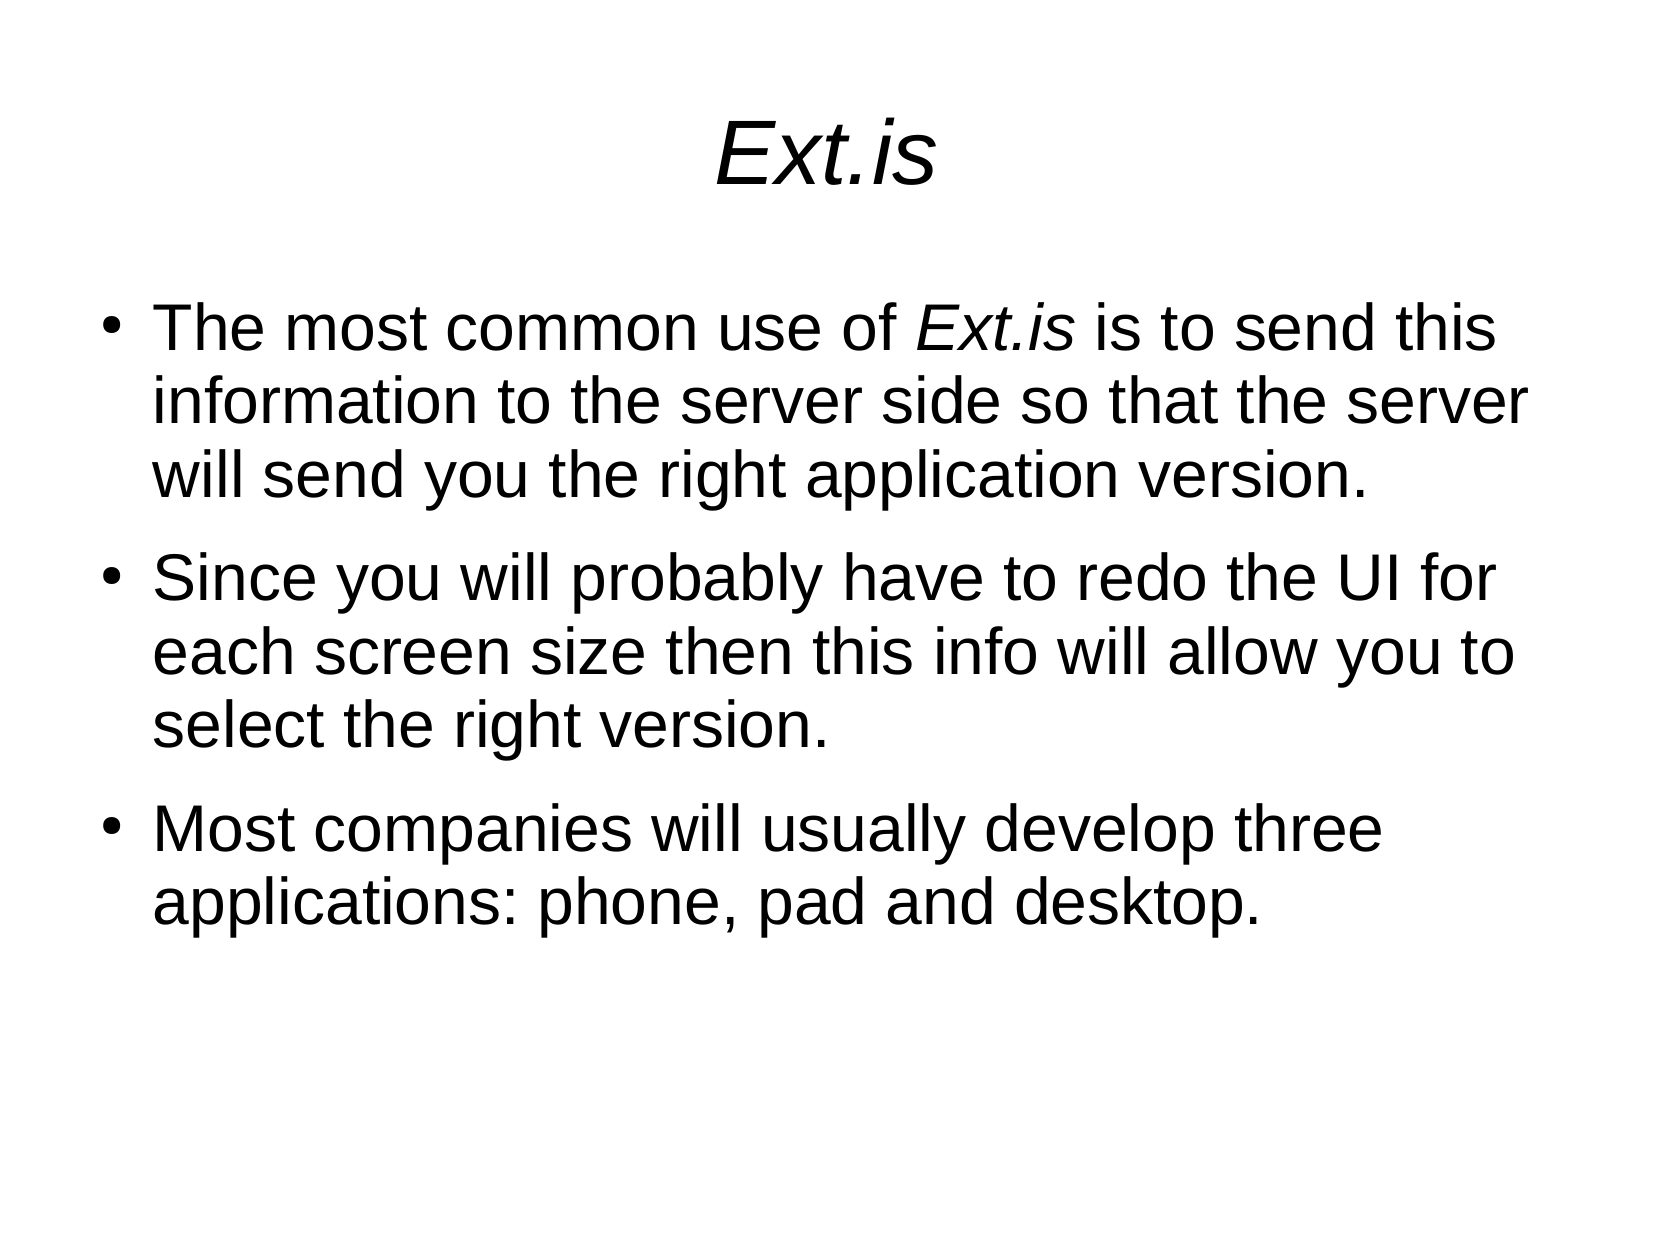

# Ext.is
The most common use of Ext.is is to send this information to the server side so that the server will send you the right application version.
Since you will probably have to redo the UI for each screen size then this info will allow you to select the right version.
Most companies will usually develop three applications: phone, pad and desktop.